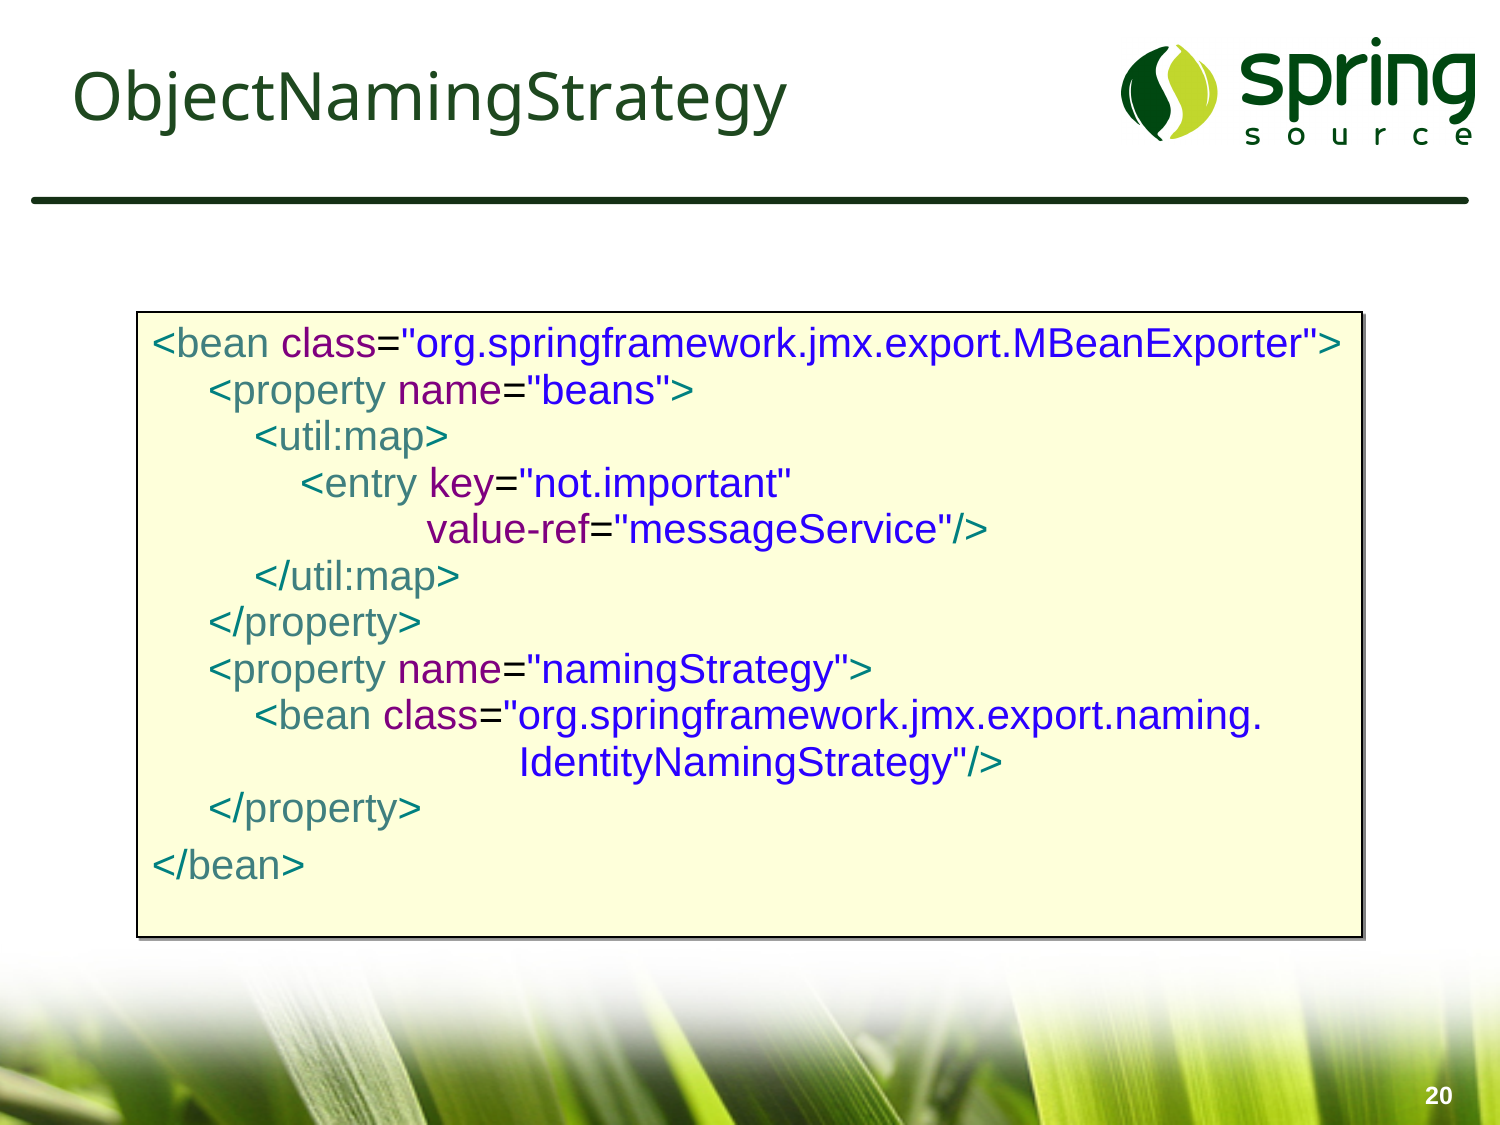

# ObjectNamingStrategy
<bean class="org.springframework.jmx.export.MBeanExporter">
<property name="beans">
 <util:map>
 <entry key="not.important"
 value-ref="messageService"/>
 </util:map>
</property>
<property name="namingStrategy">
 <bean class="org.springframework.jmx.export.naming.
 IdentityNamingStrategy"/>
</property>
</bean>